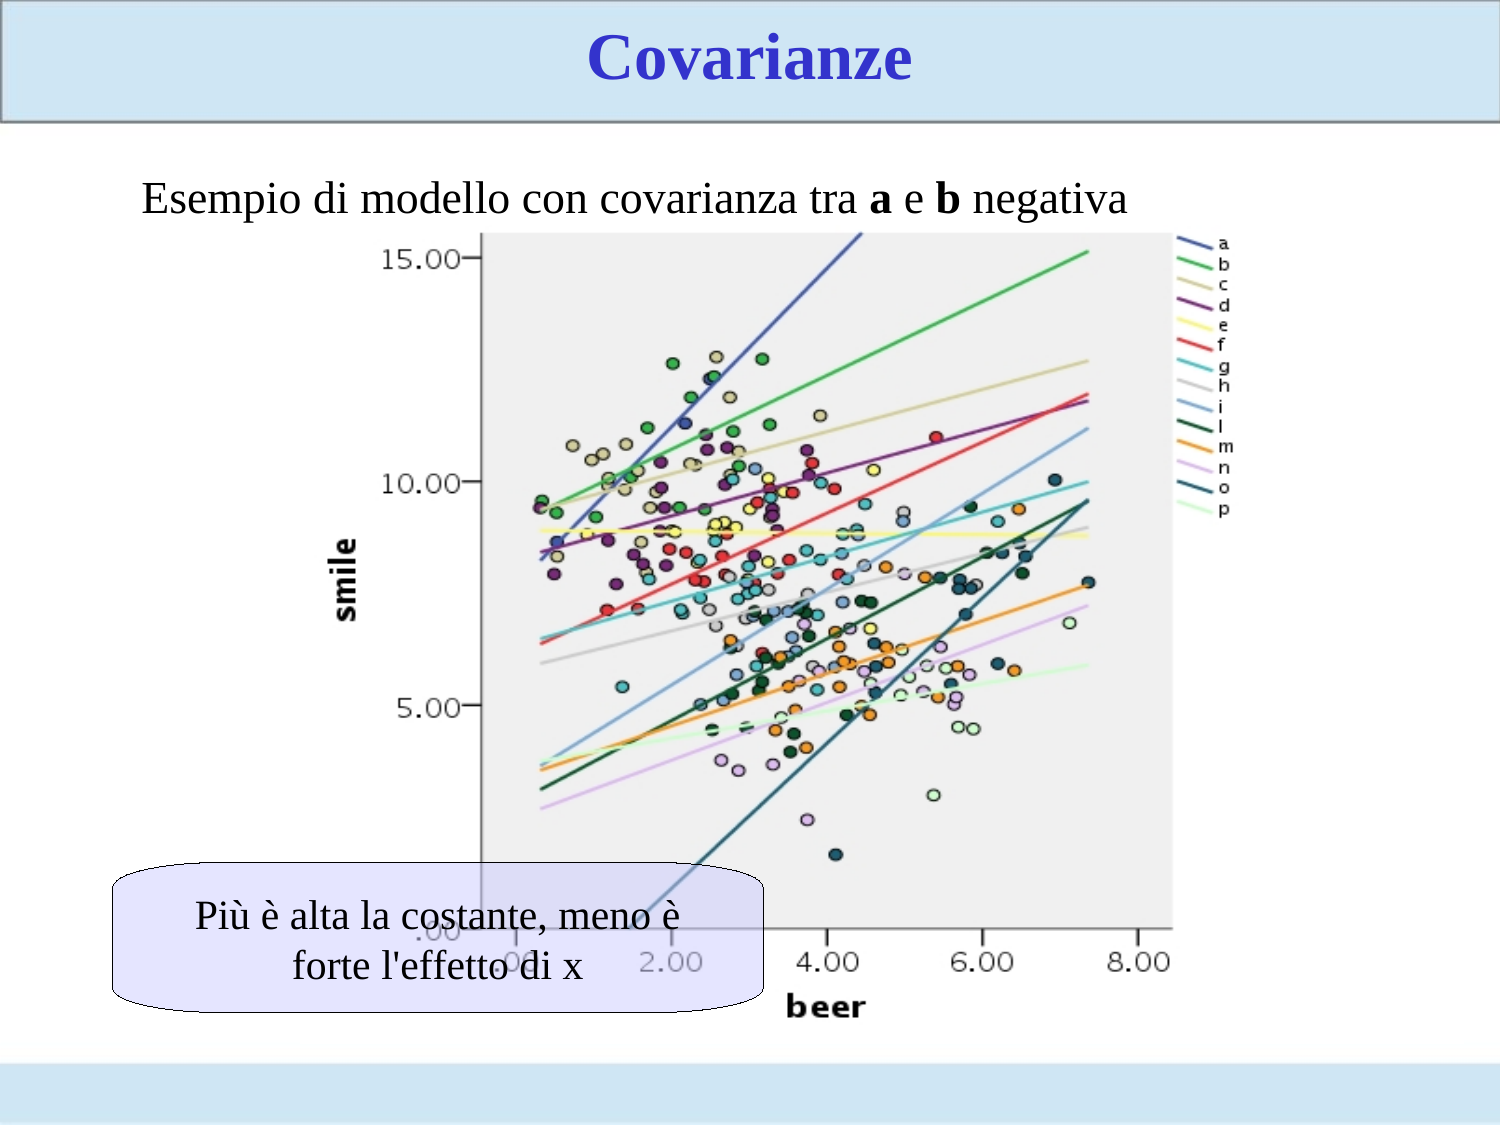

# Covarianze
Esempio di modello con covarianza tra a e b negativa
Più è alta la costante, meno è forte l'effetto di x
50